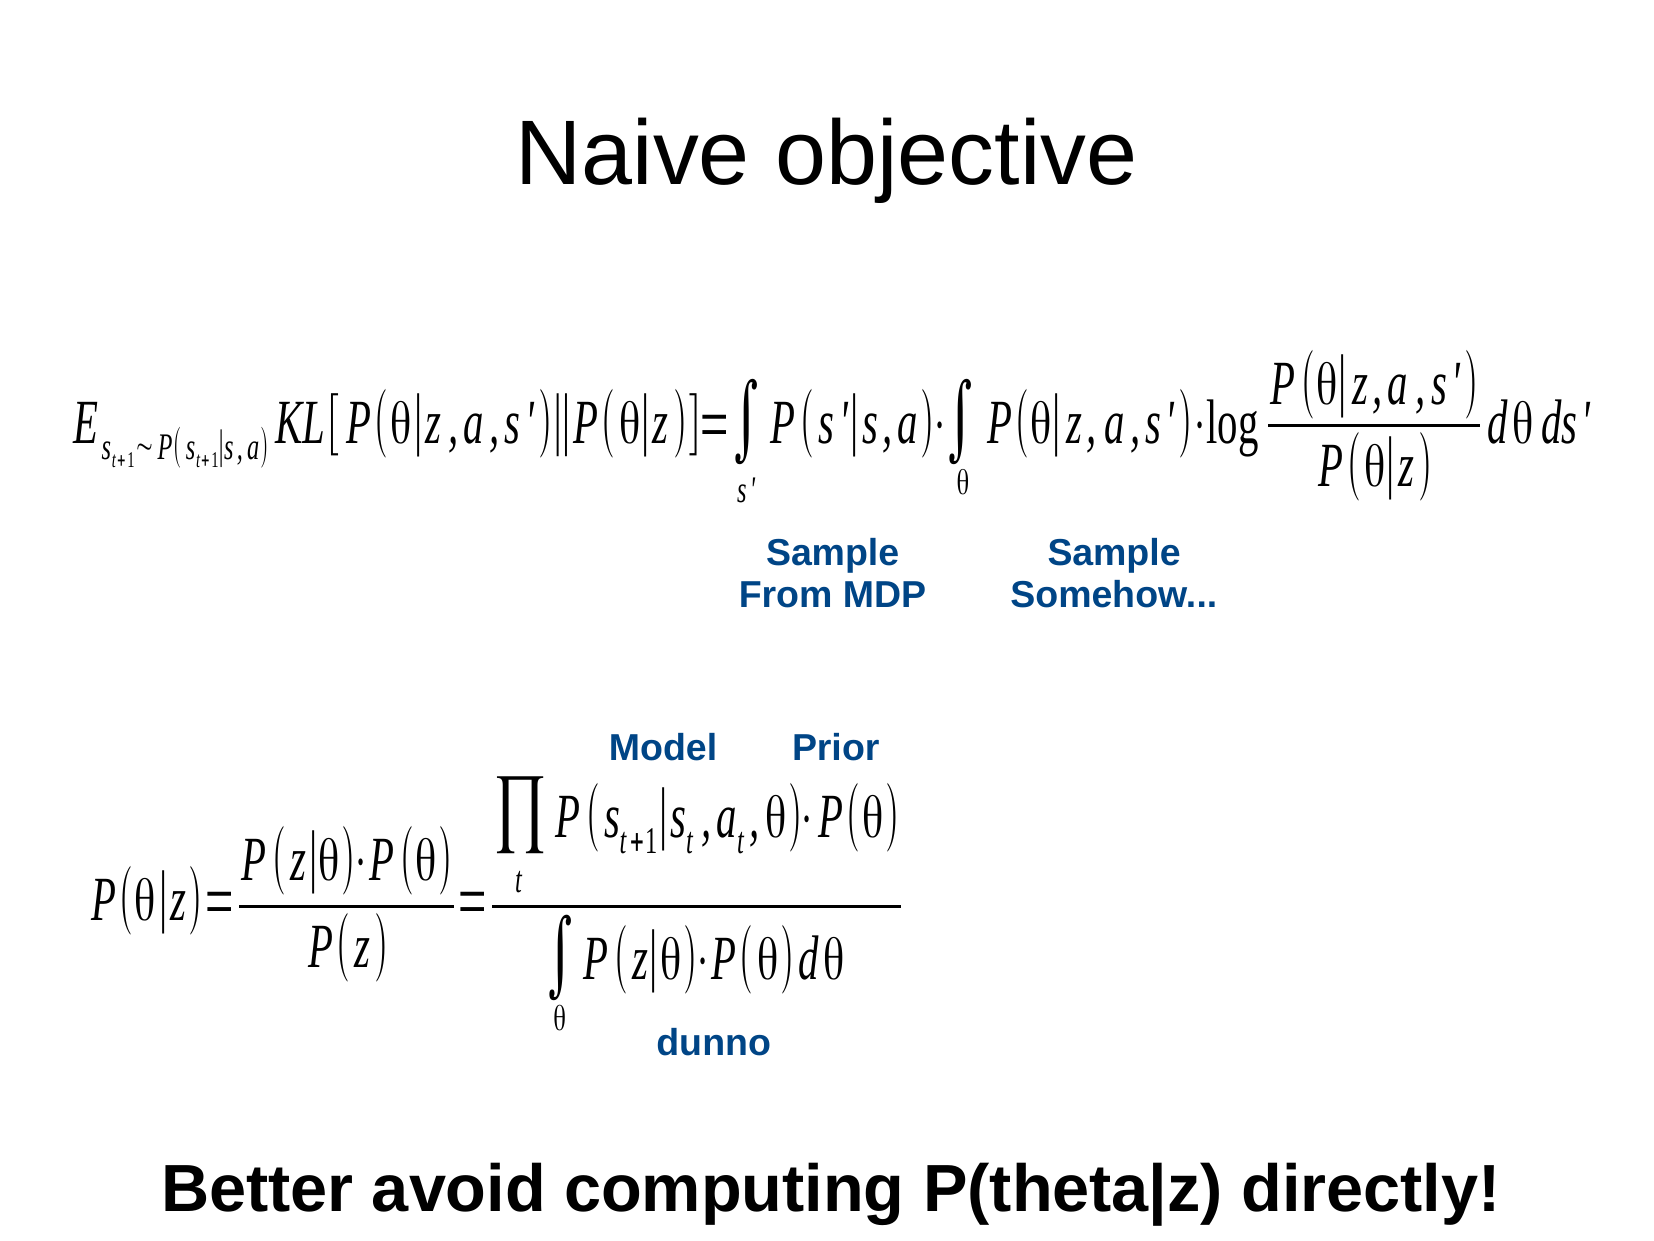

# Naive objective
Sample
From MDP
Sample
Somehow...
Model
Prior
dunno
Better avoid computing P(theta|z) directly!